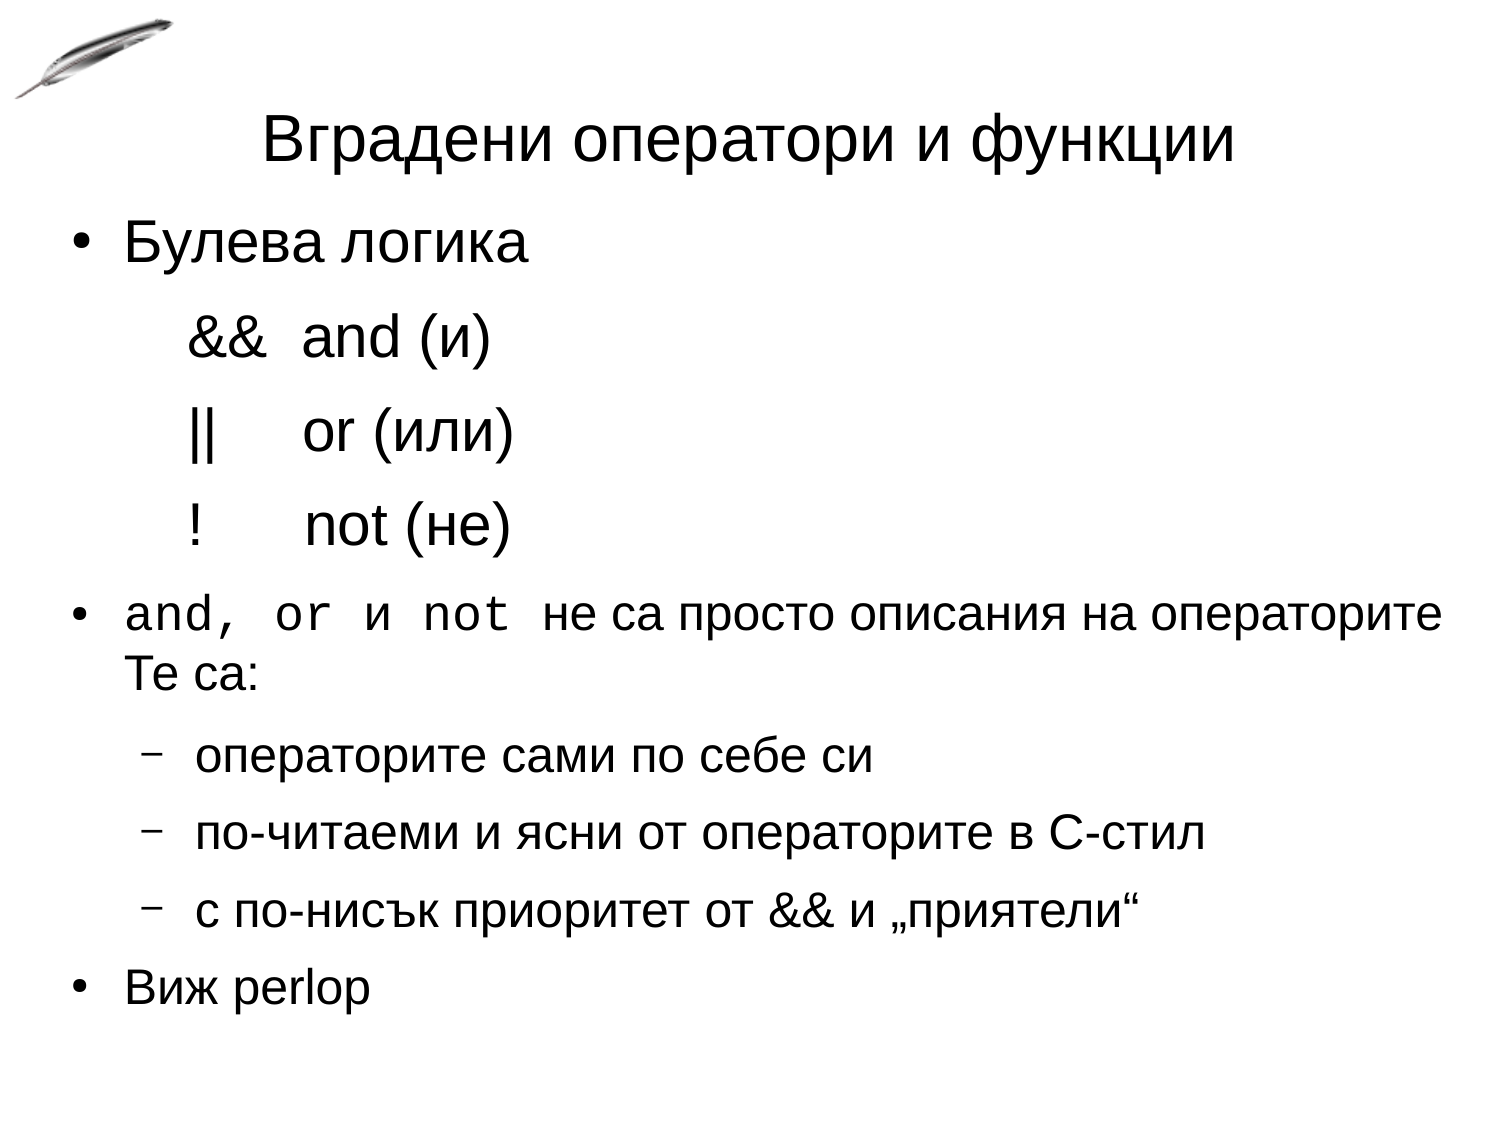

# Вградени оператори и функции
Булева логика
 && and (и)
 || or (или)
 ! not (не)
and, or и not не са просто описания на операторите Те са:
операторите сами по себе си
по-читаеми и ясни от операторите в C-стил
с по-нисък приоритет от && и „приятели“
Виж perlop